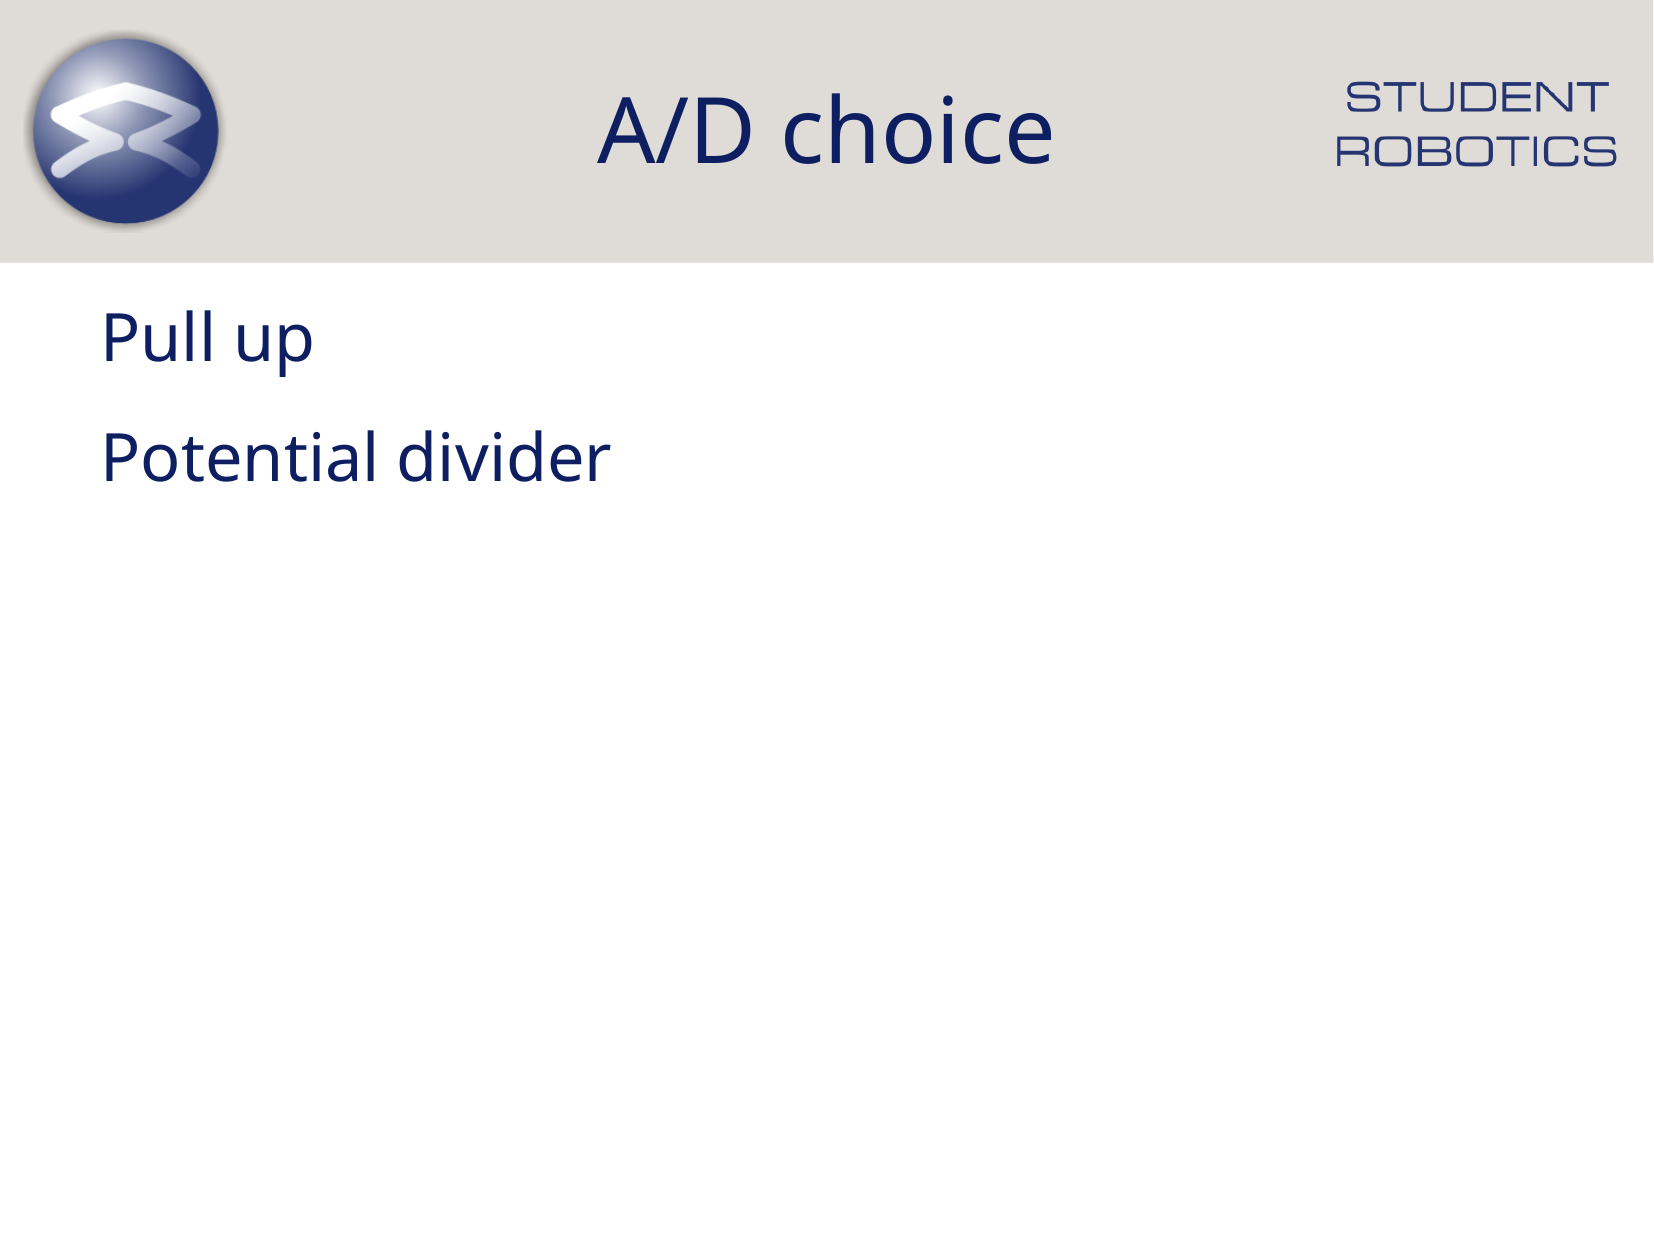

# A/D choice
Pull up
Potential divider